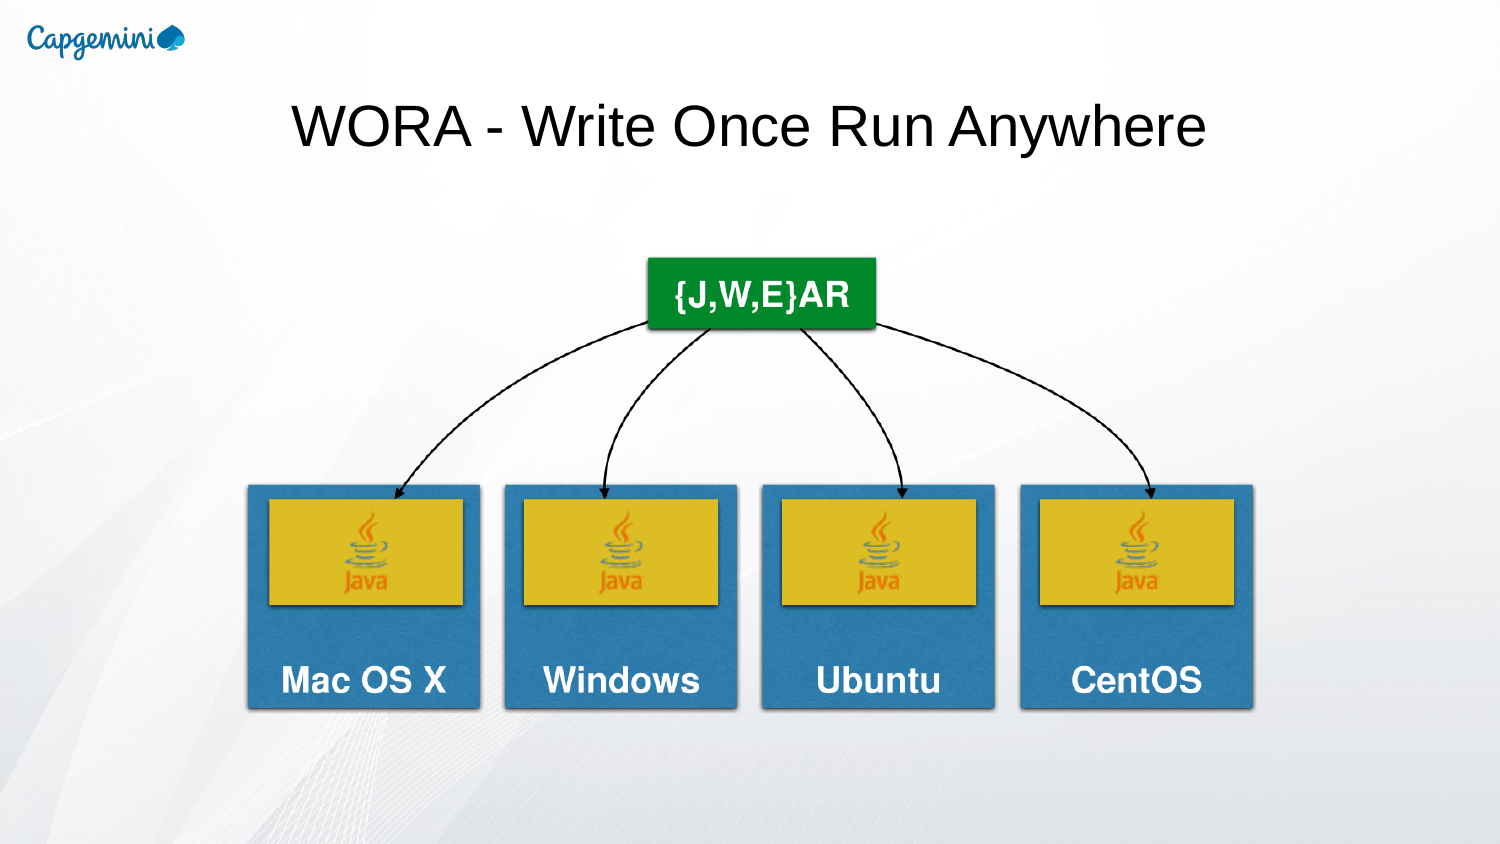

# WORA - Write Once Run Anywhere